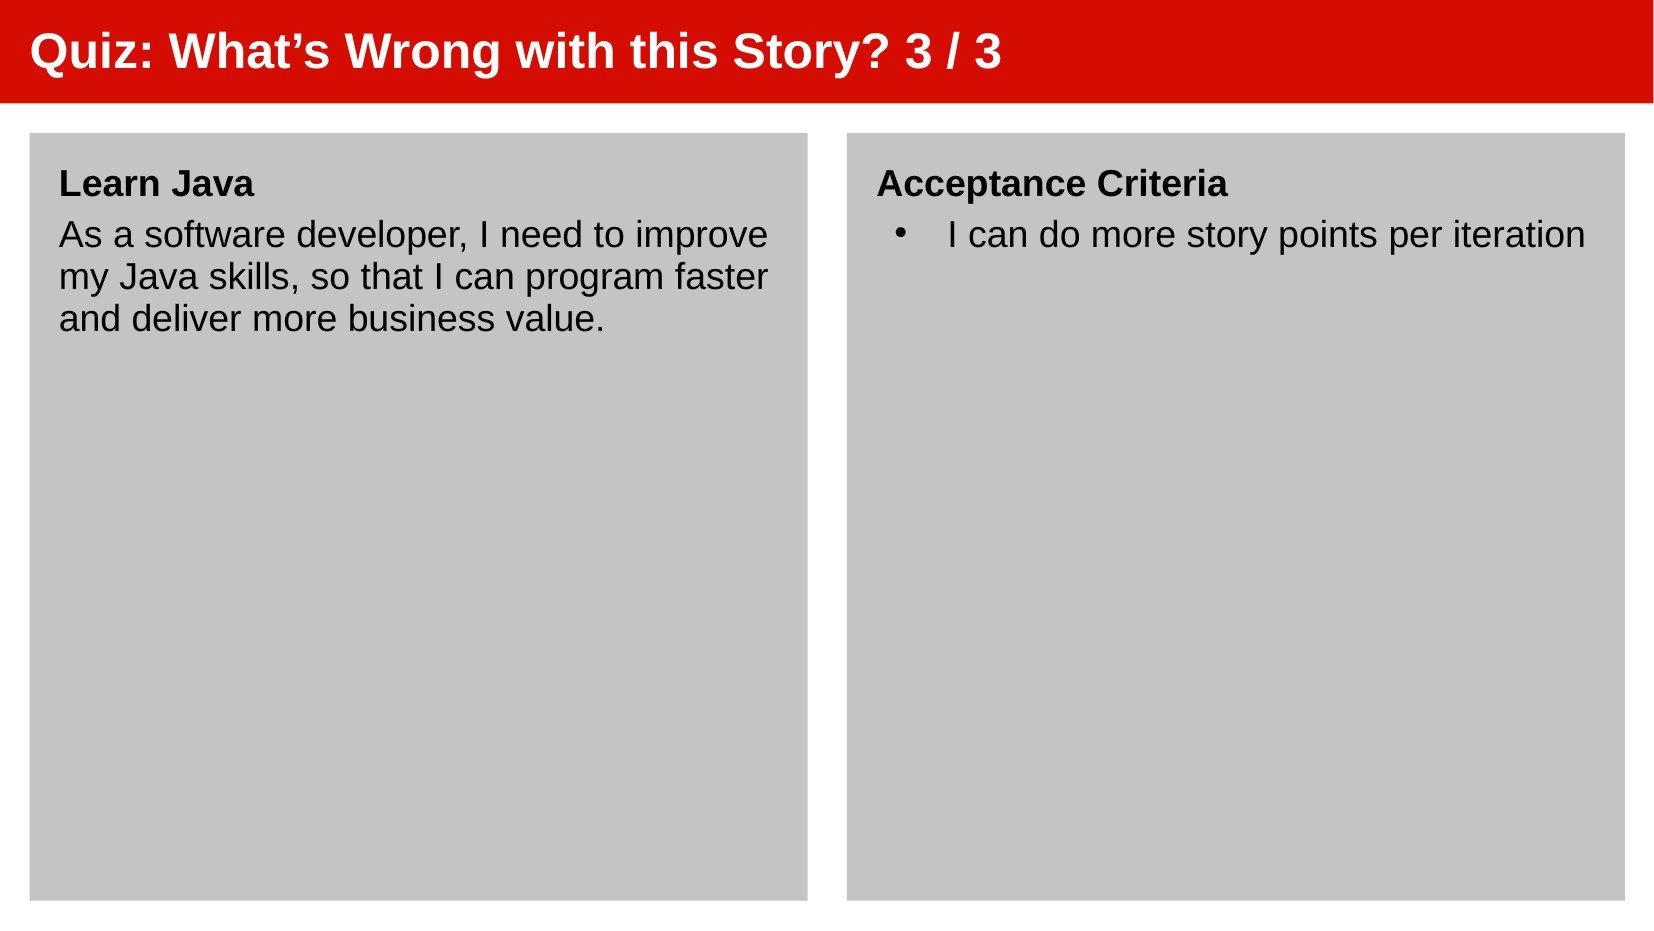

# Quiz: What’s Wrong with this Story? 3 / 3
Learn Java
As a software developer, I need to improve my Java skills, so that I can program faster and deliver more business value.
Acceptance Criteria
I can do more story points per iteration
The AMOS Project
51
© 2021 Dirk Riehle - Some Rights Reserved